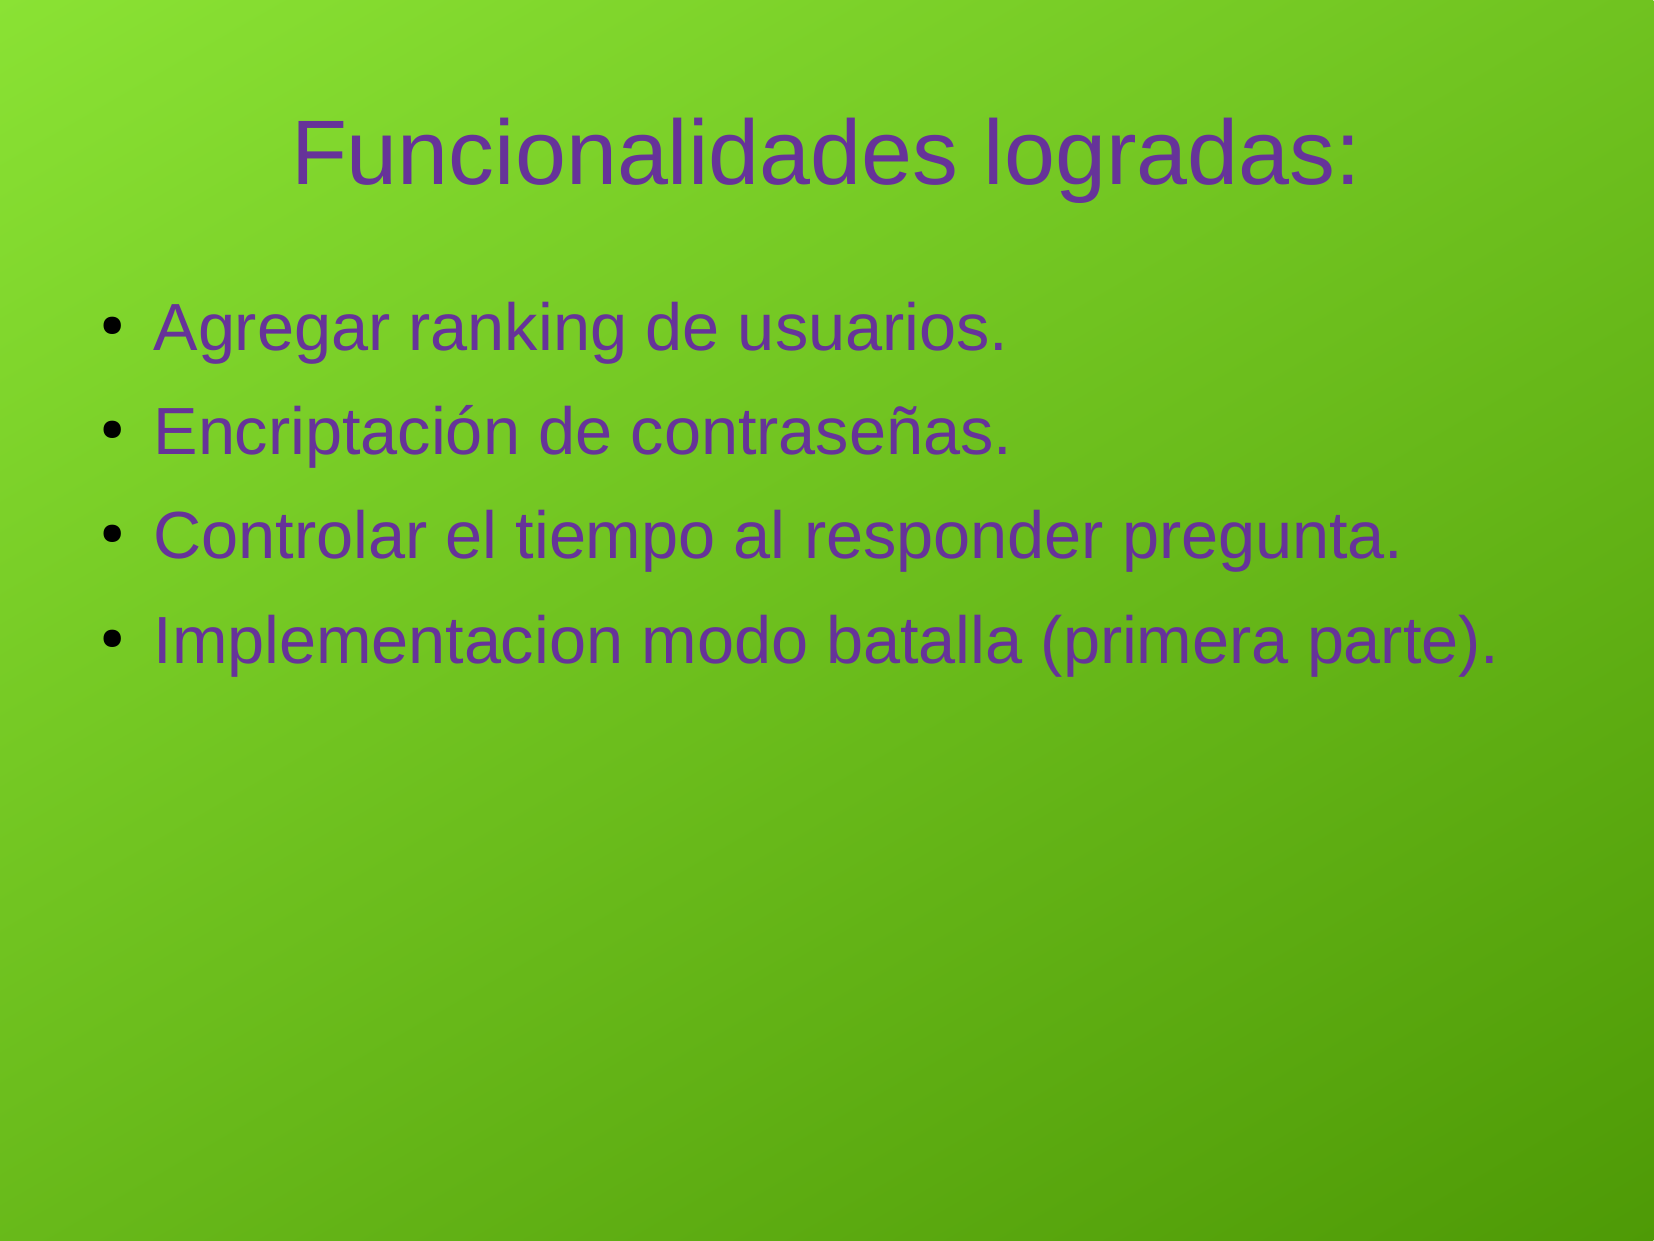

# Funcionalidades logradas:
Agregar ranking de usuarios.
Encriptación de contraseñas.
Controlar el tiempo al responder pregunta.
Implementacion modo batalla (primera parte).